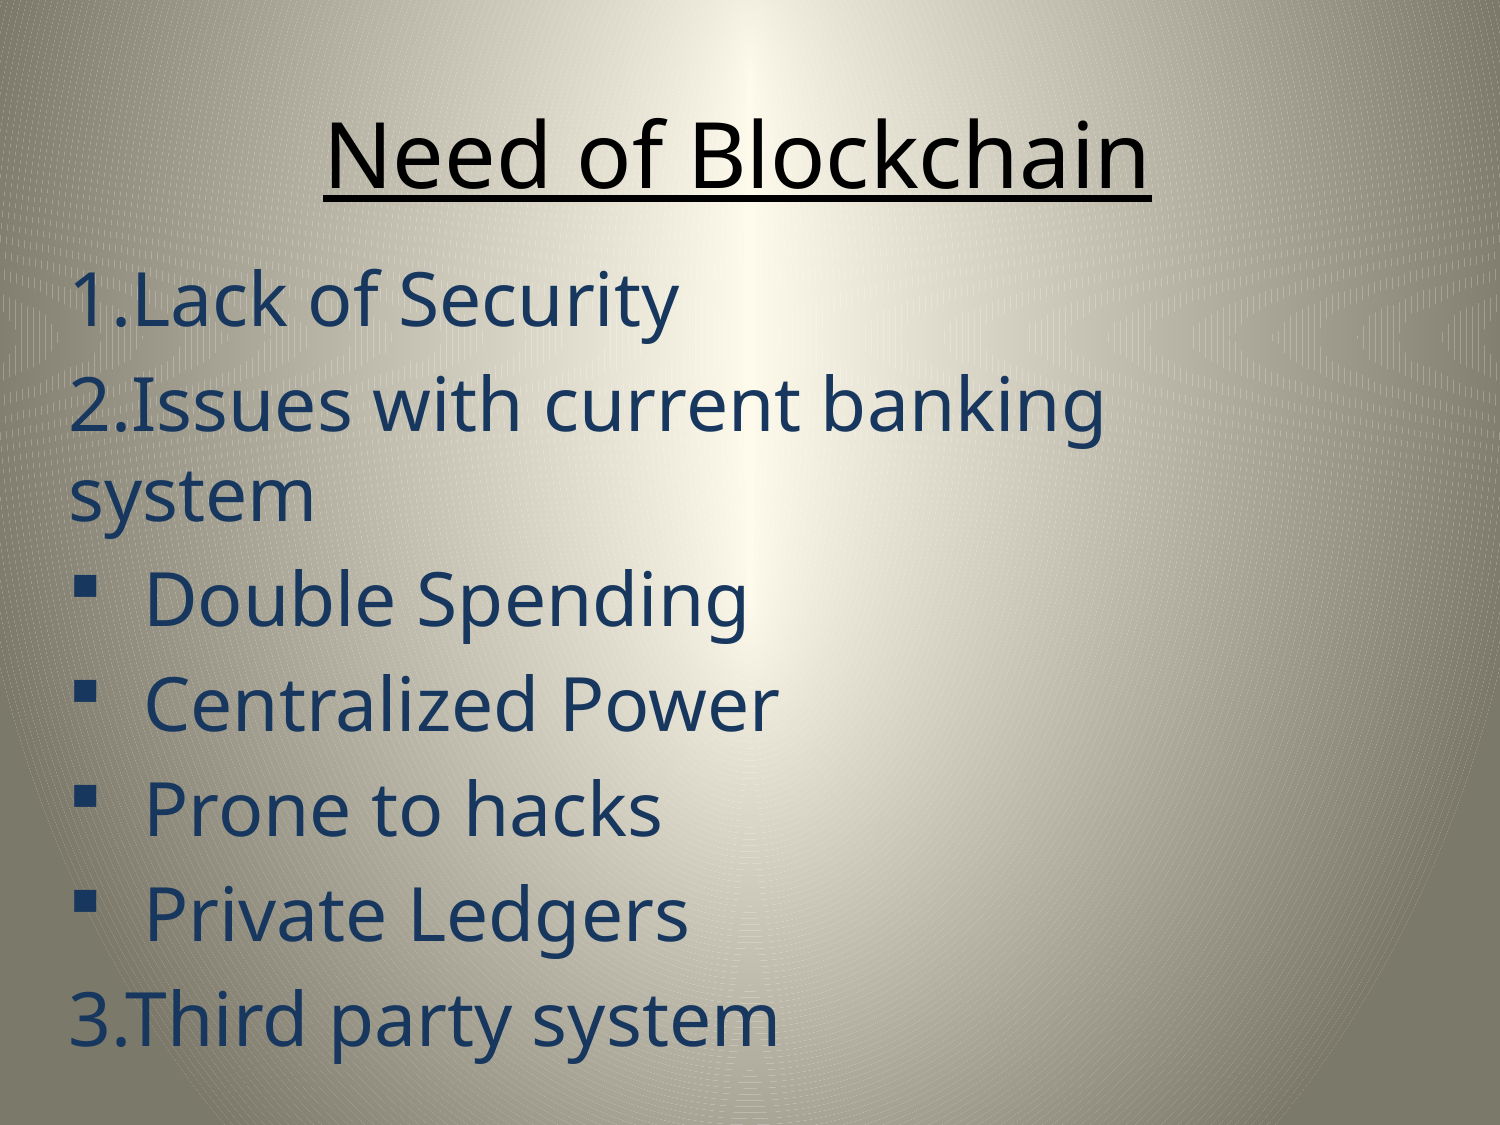

# Need of Blockchain
1.Lack of Security
2.Issues with current banking system
Double Spending
Centralized Power
Prone to hacks
Private Ledgers
3.Third party system